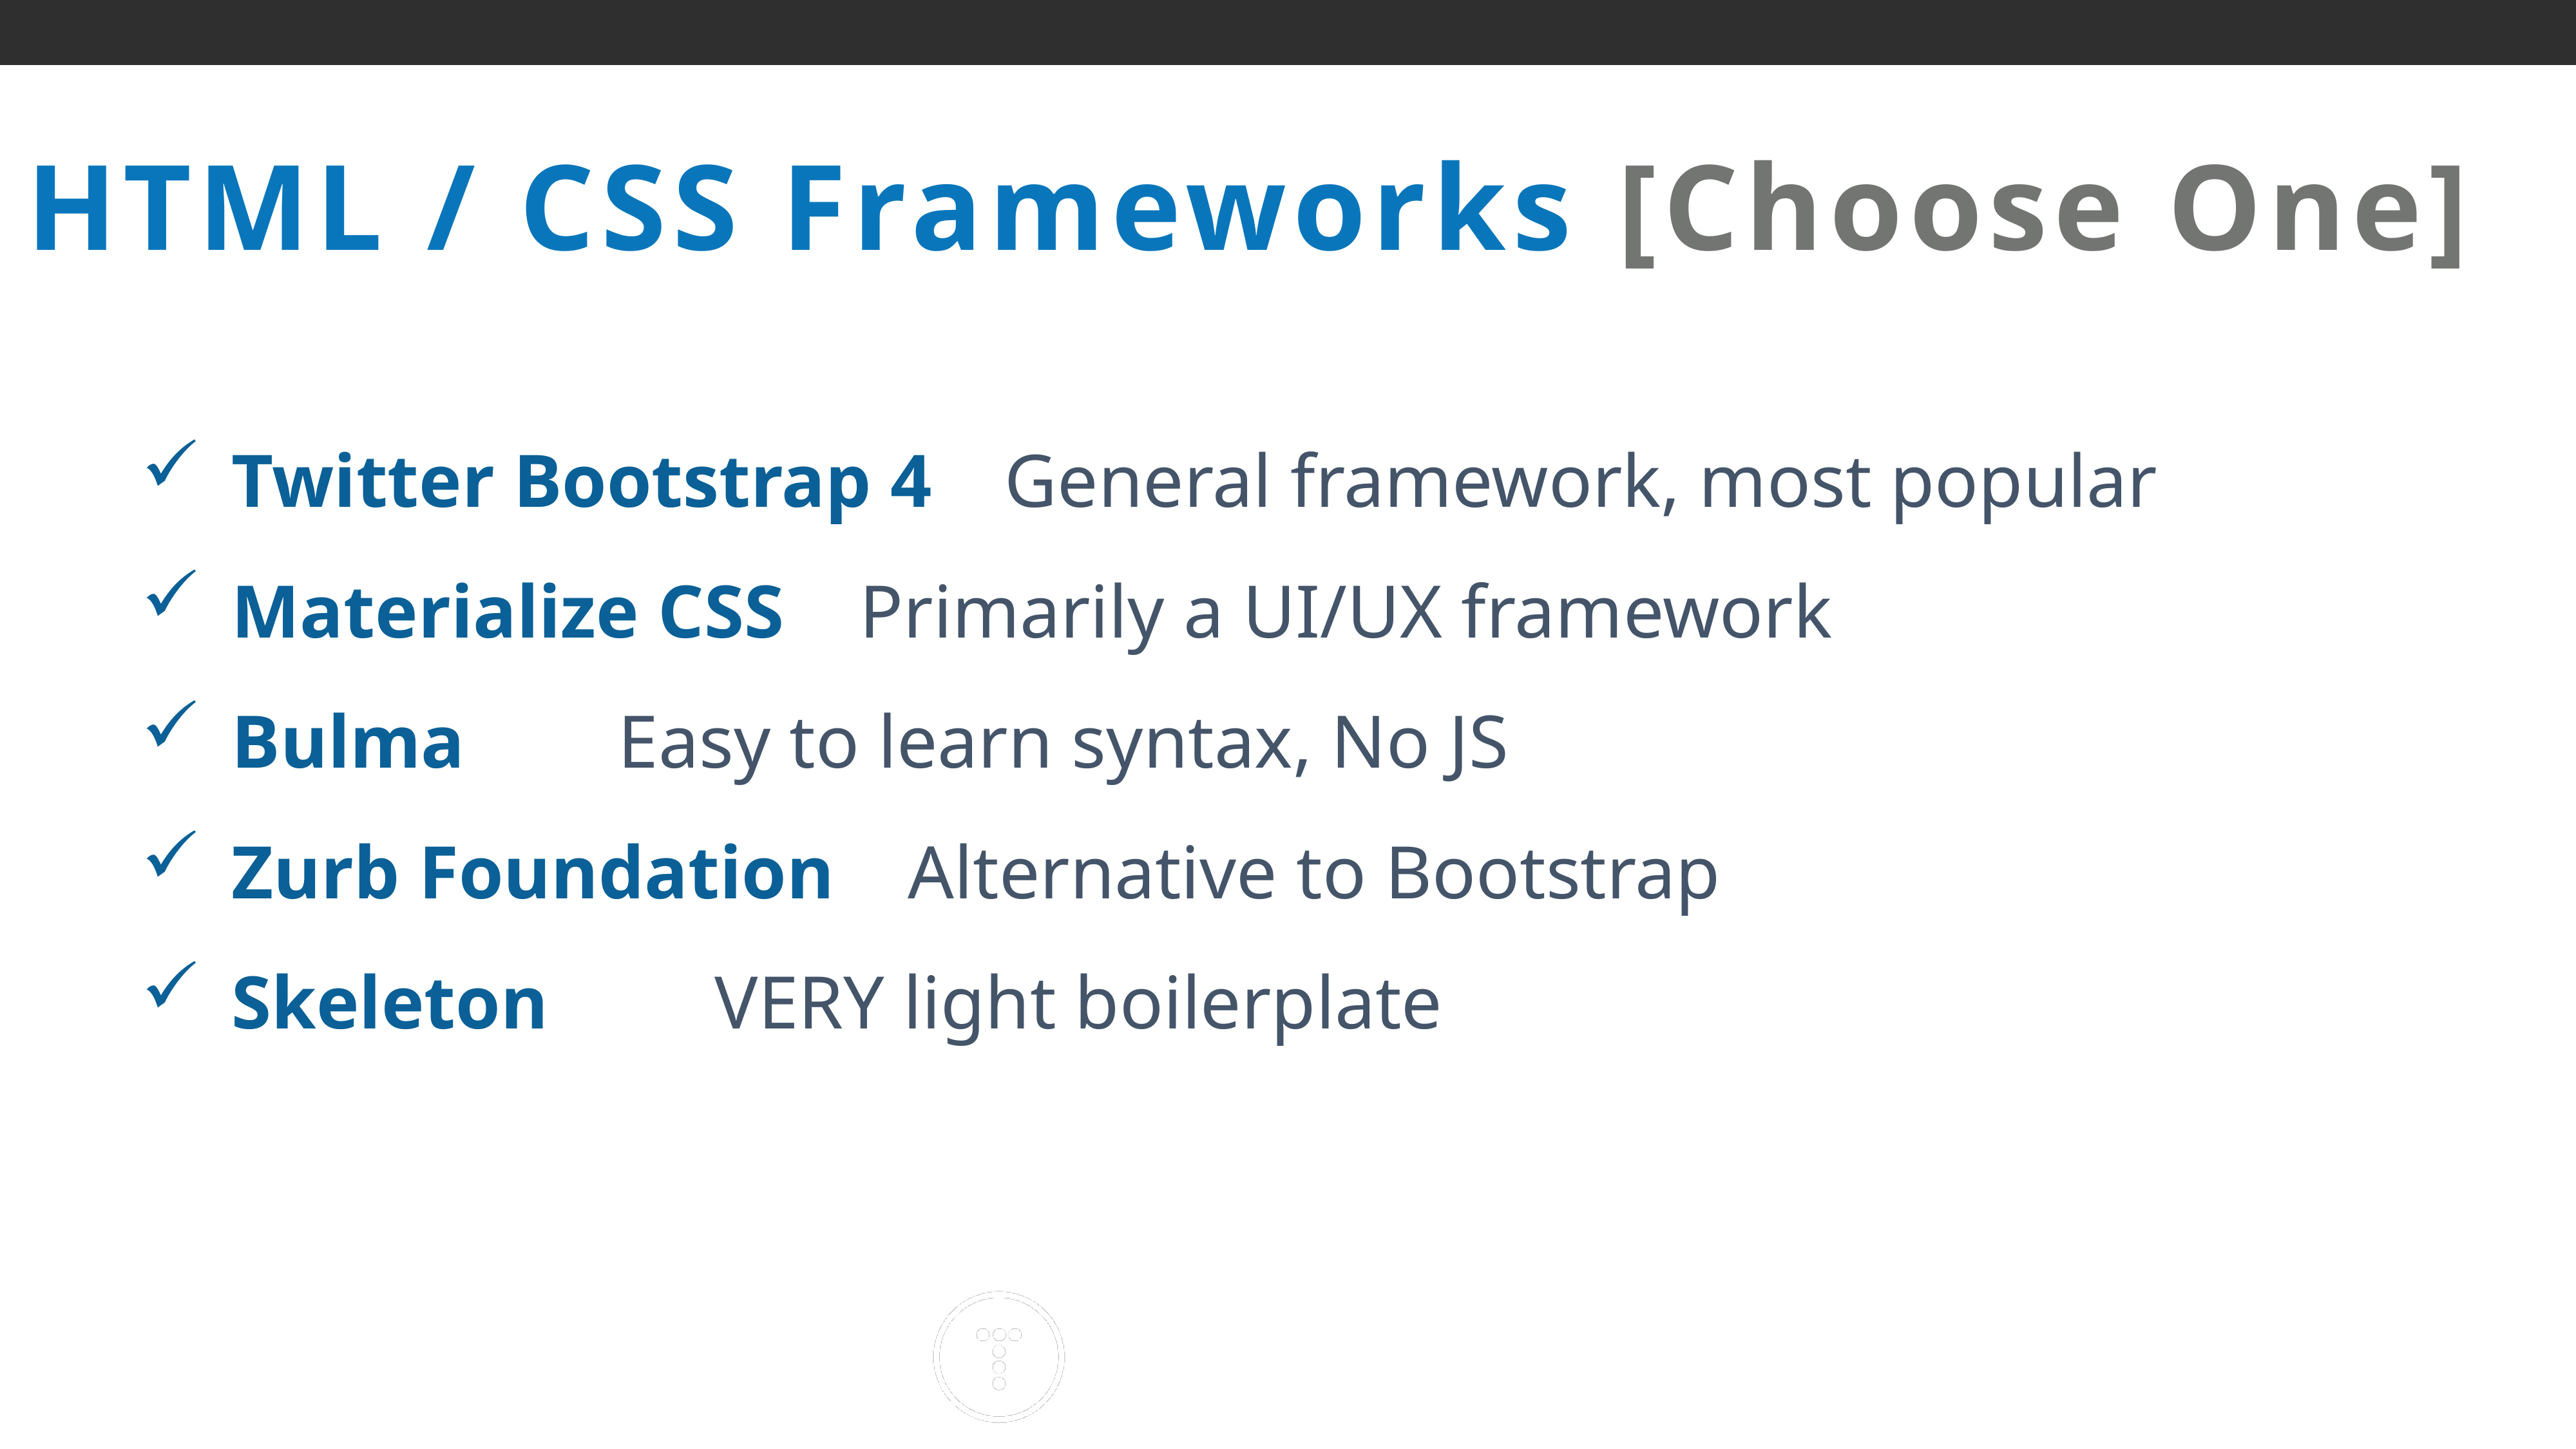

HTML / CSS Frameworks [Choose One]
Twitter Bootstrap 4		General framework, most popular
Materialize CSS 		Primarily a UI/UX framework
Bulma				Easy to learn syntax, No JS
Zurb Foundation		Alternative to Bootstrap
Skeleton 			VERY light boilerplate
Traversymedia.com